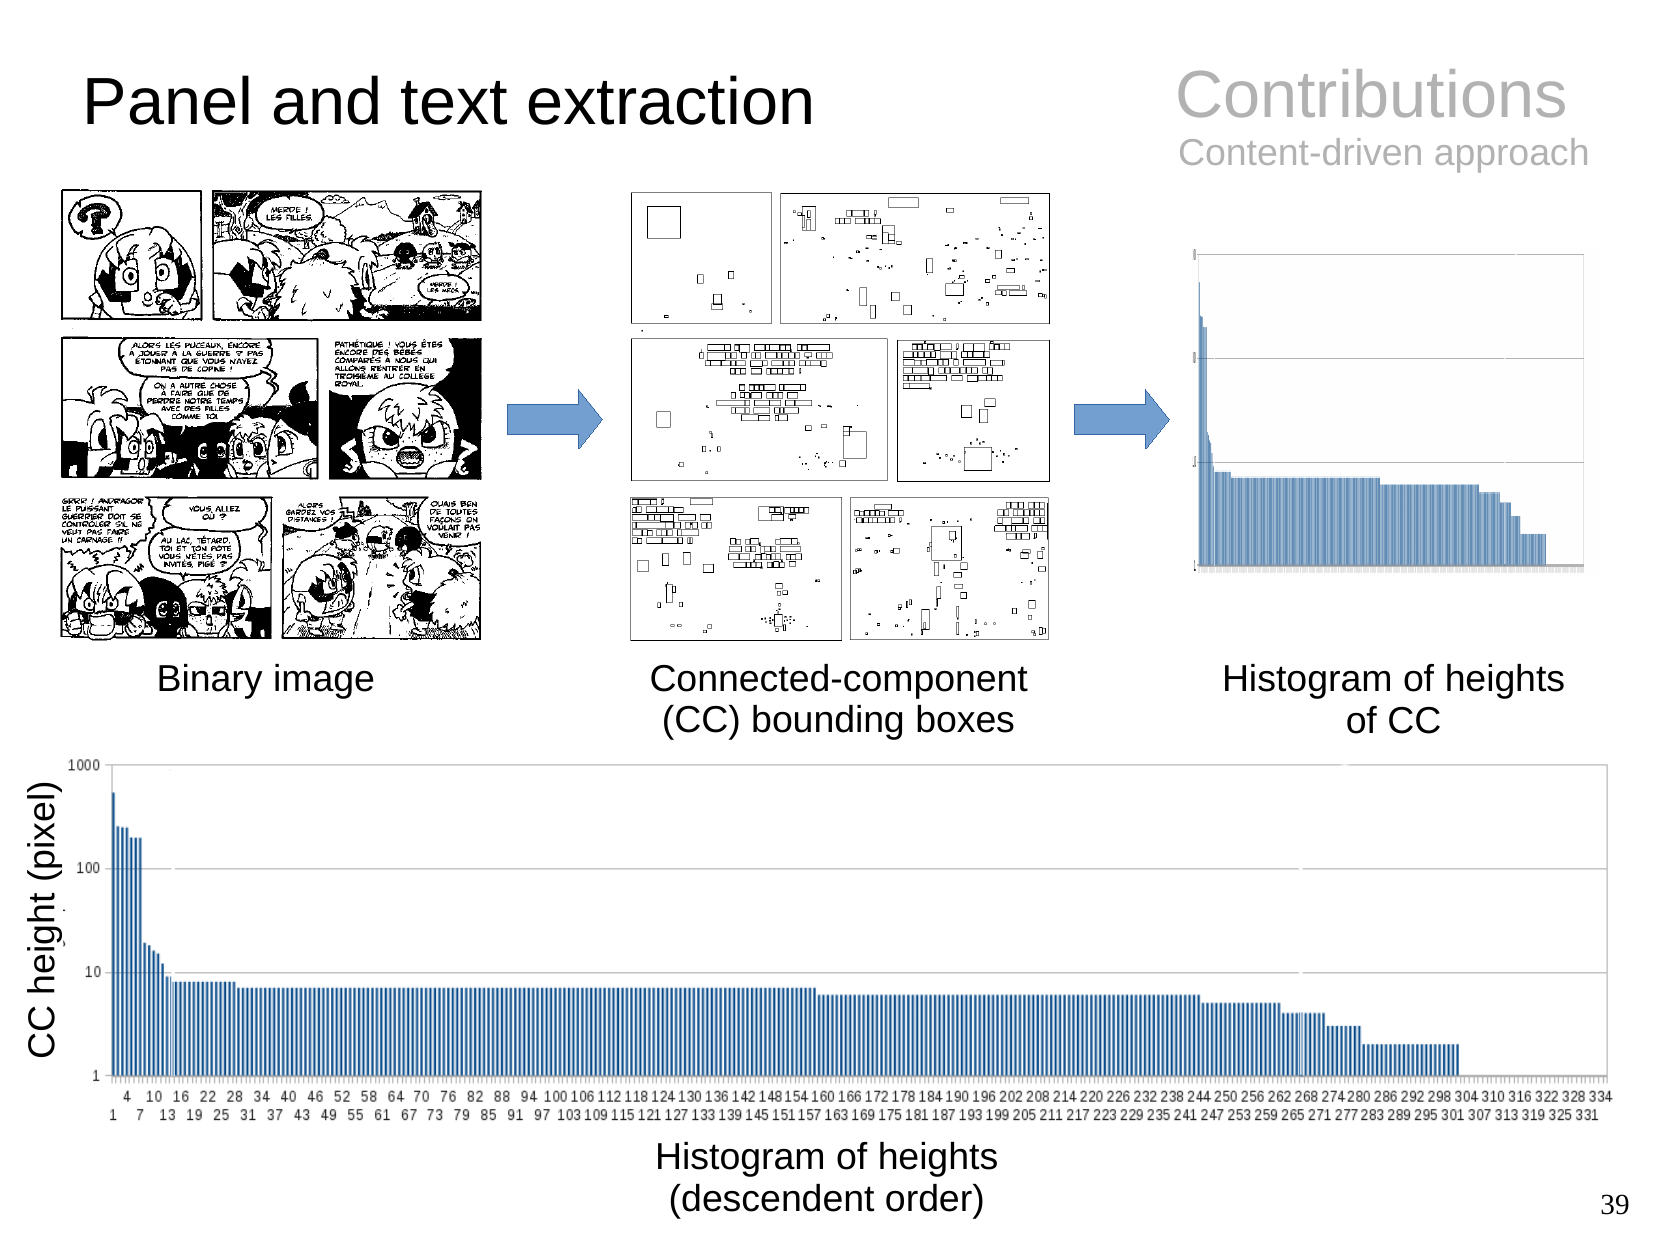

# Panel and text extraction
Binary image
Connected-component (CC) bounding boxes
Histogram of heights of CC
CC height (pixel)
Histogram of heights (descendent order)
39